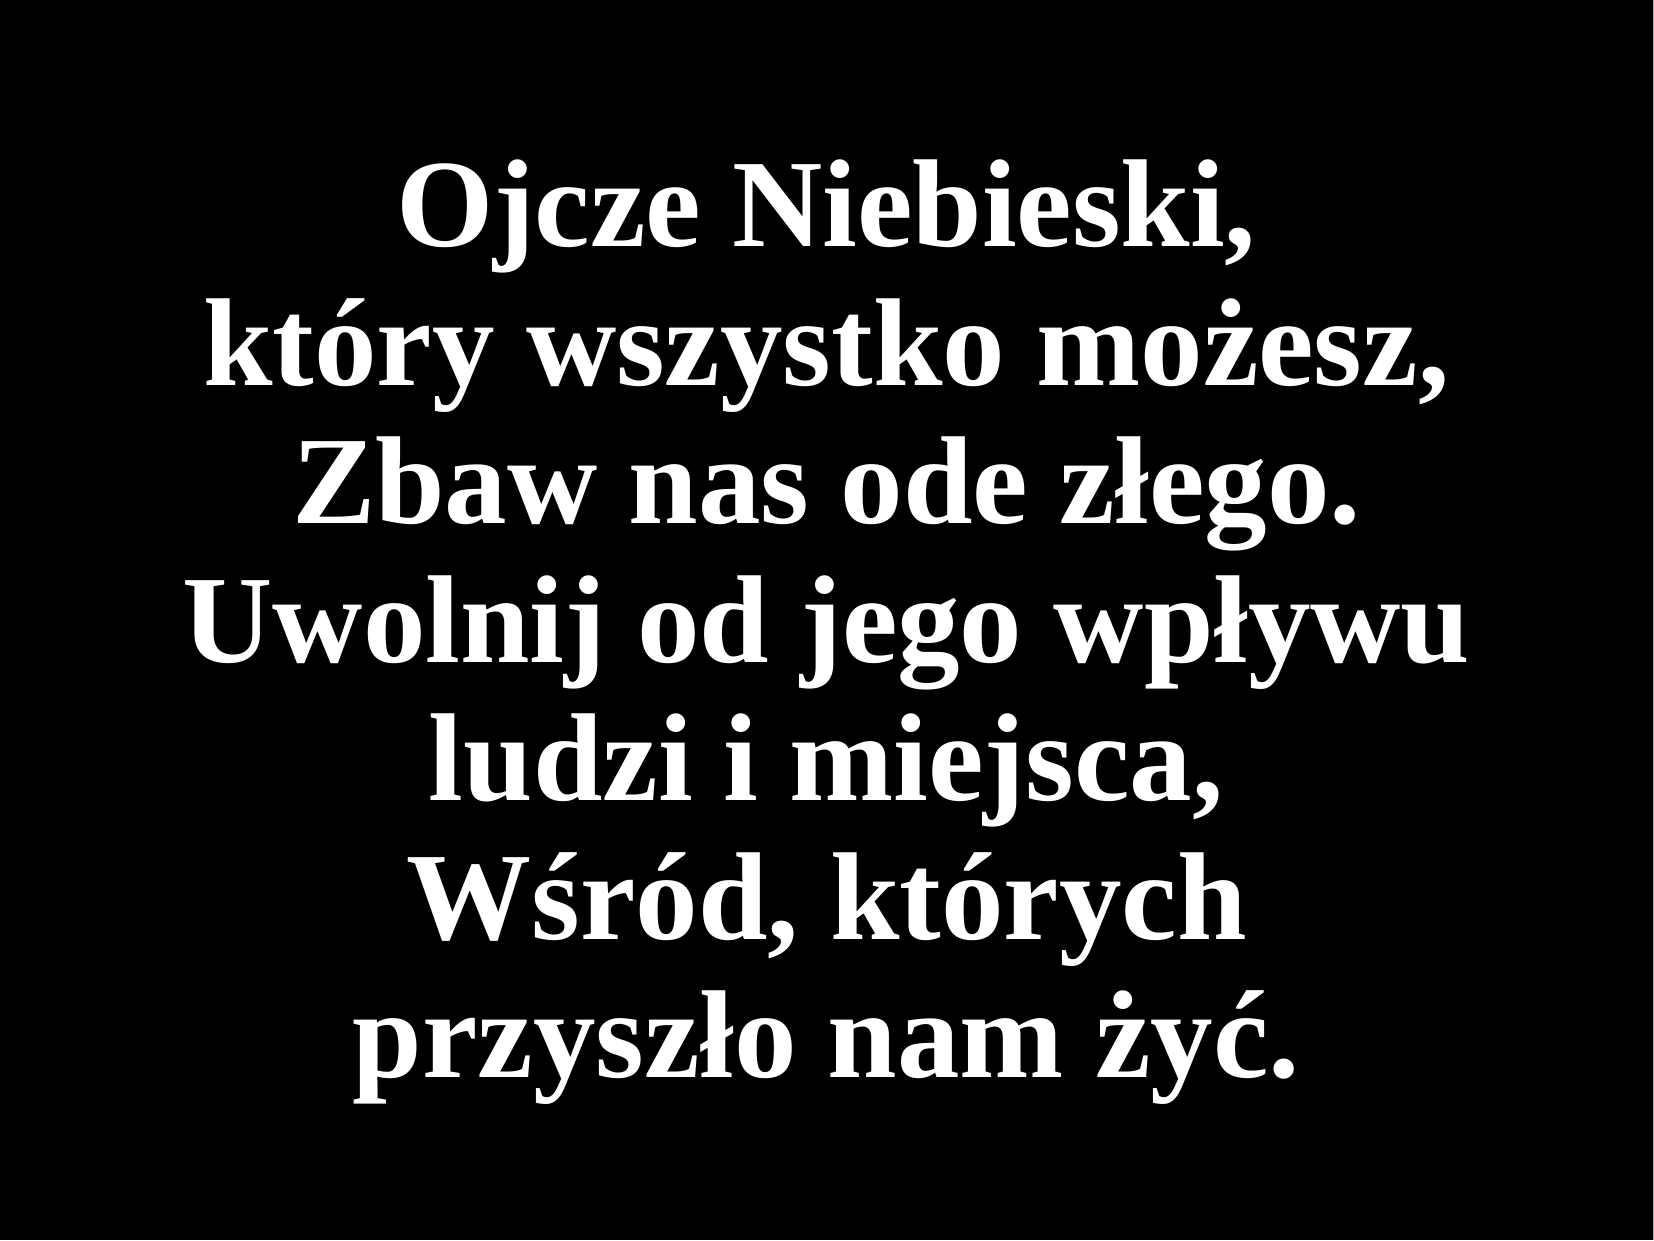

# Ojcze Niebieski, który wszystko możesz, Zbaw nas ode złego. Uwolnij od jego wpływu ludzi i miejsca, Wśród, których przyszło nam żyć.